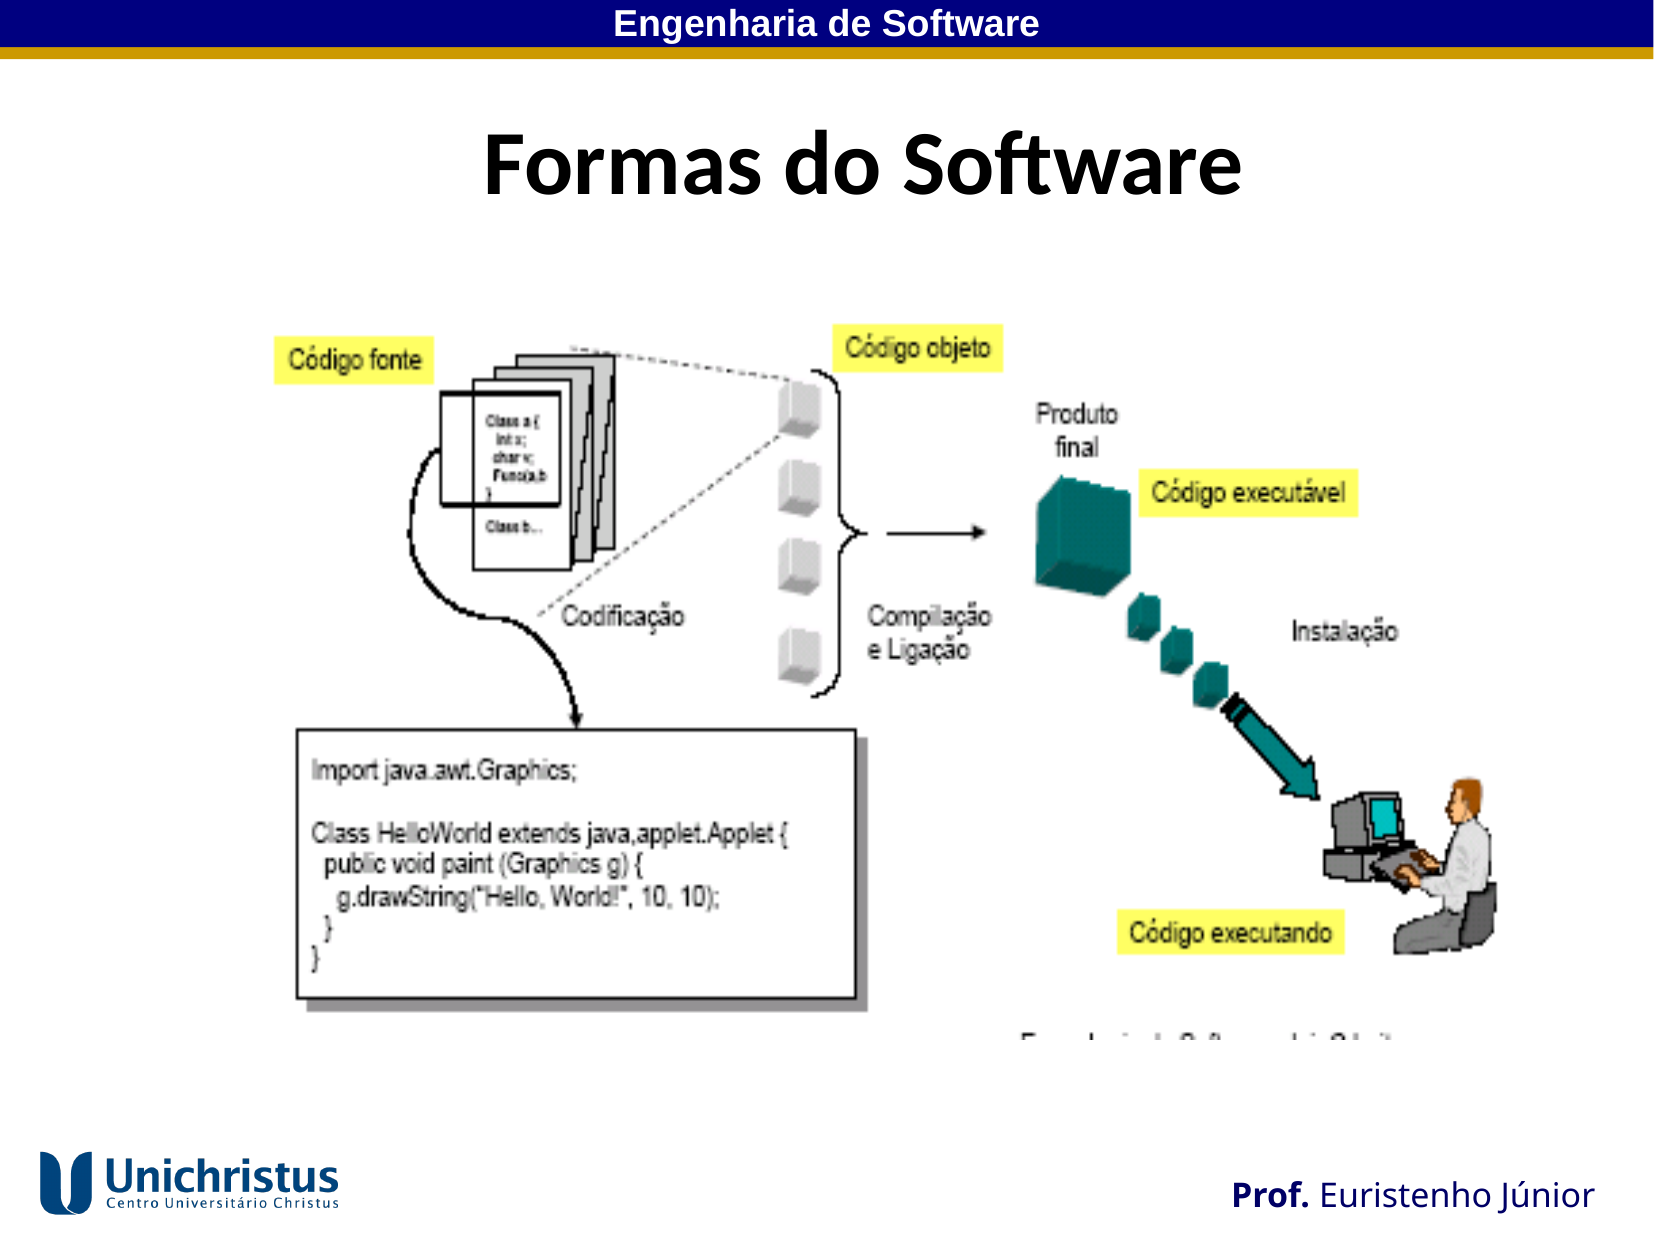

Engenharia de Software
# Formas do Software
Prof. Euristenho Júnior